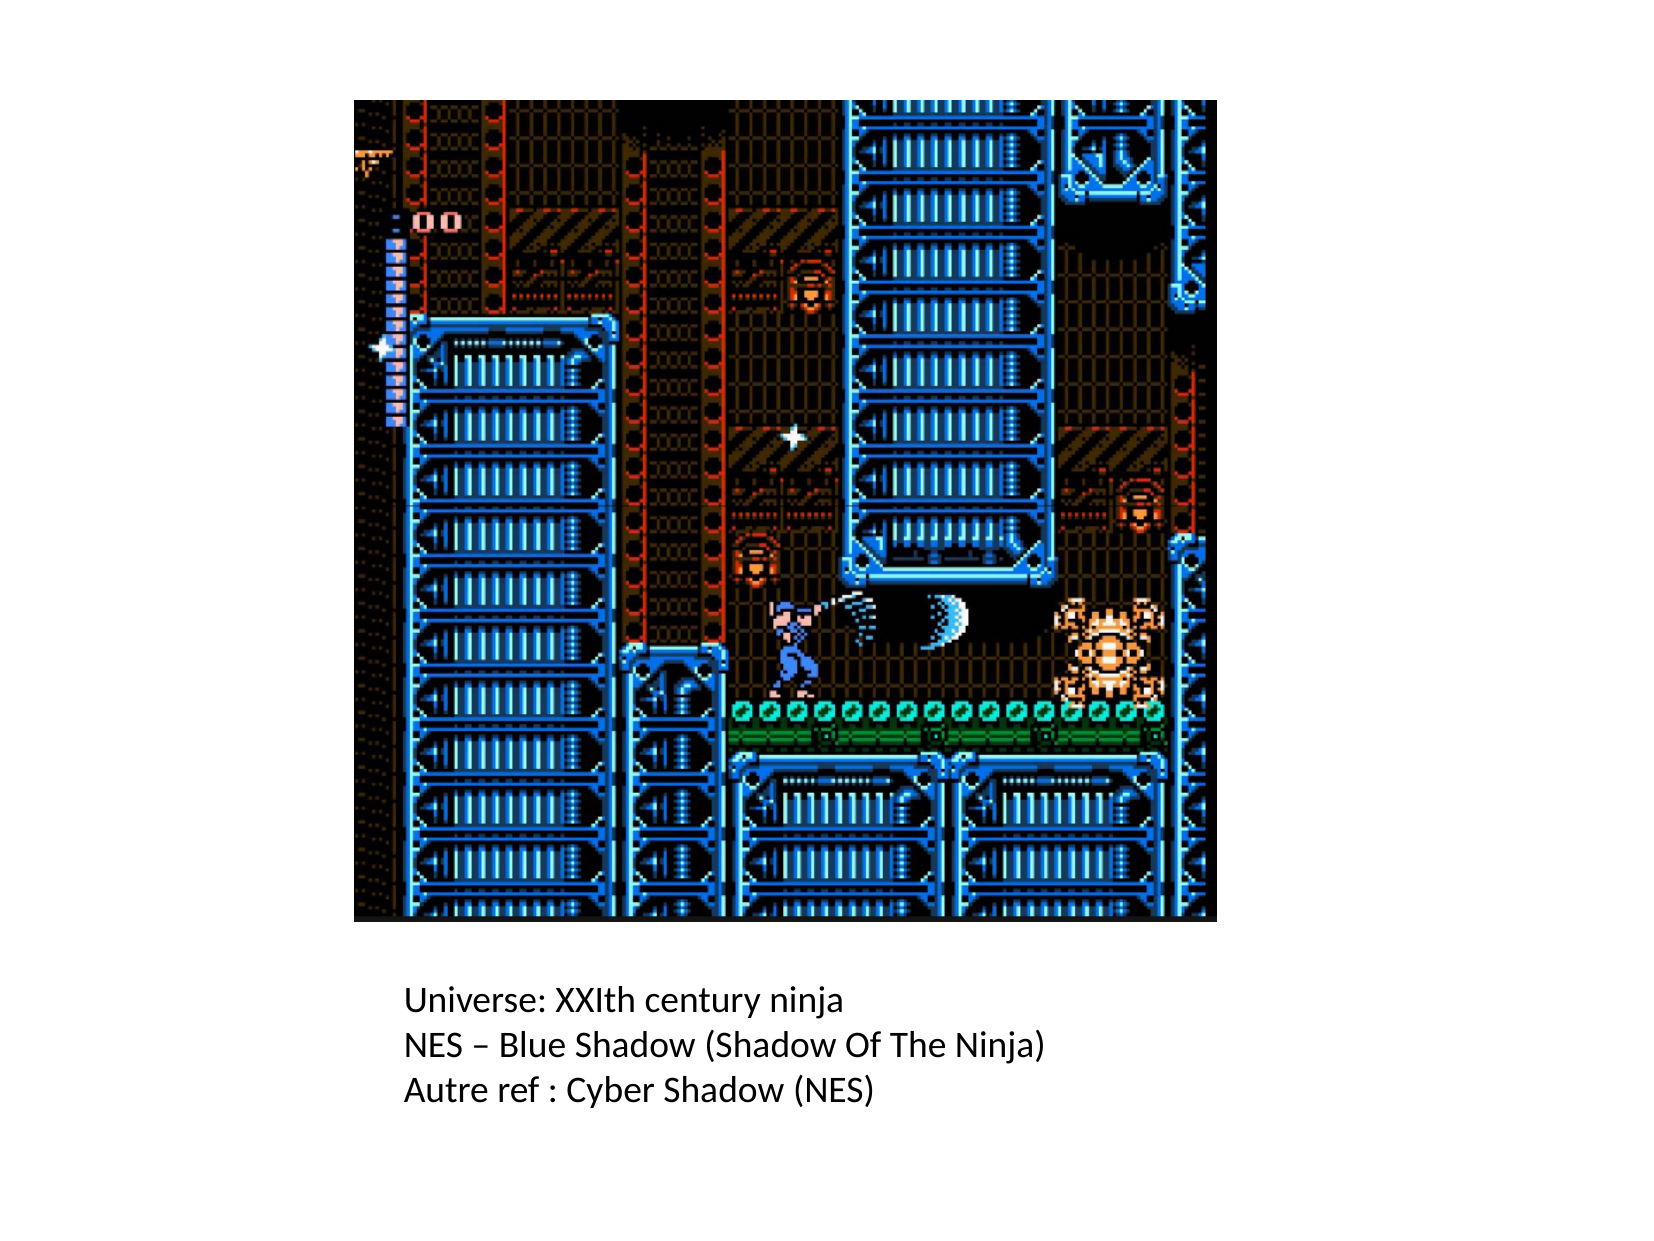

Universe: XXIth century ninja
NES – Blue Shadow (Shadow Of The Ninja)
Autre ref : Cyber Shadow (NES)